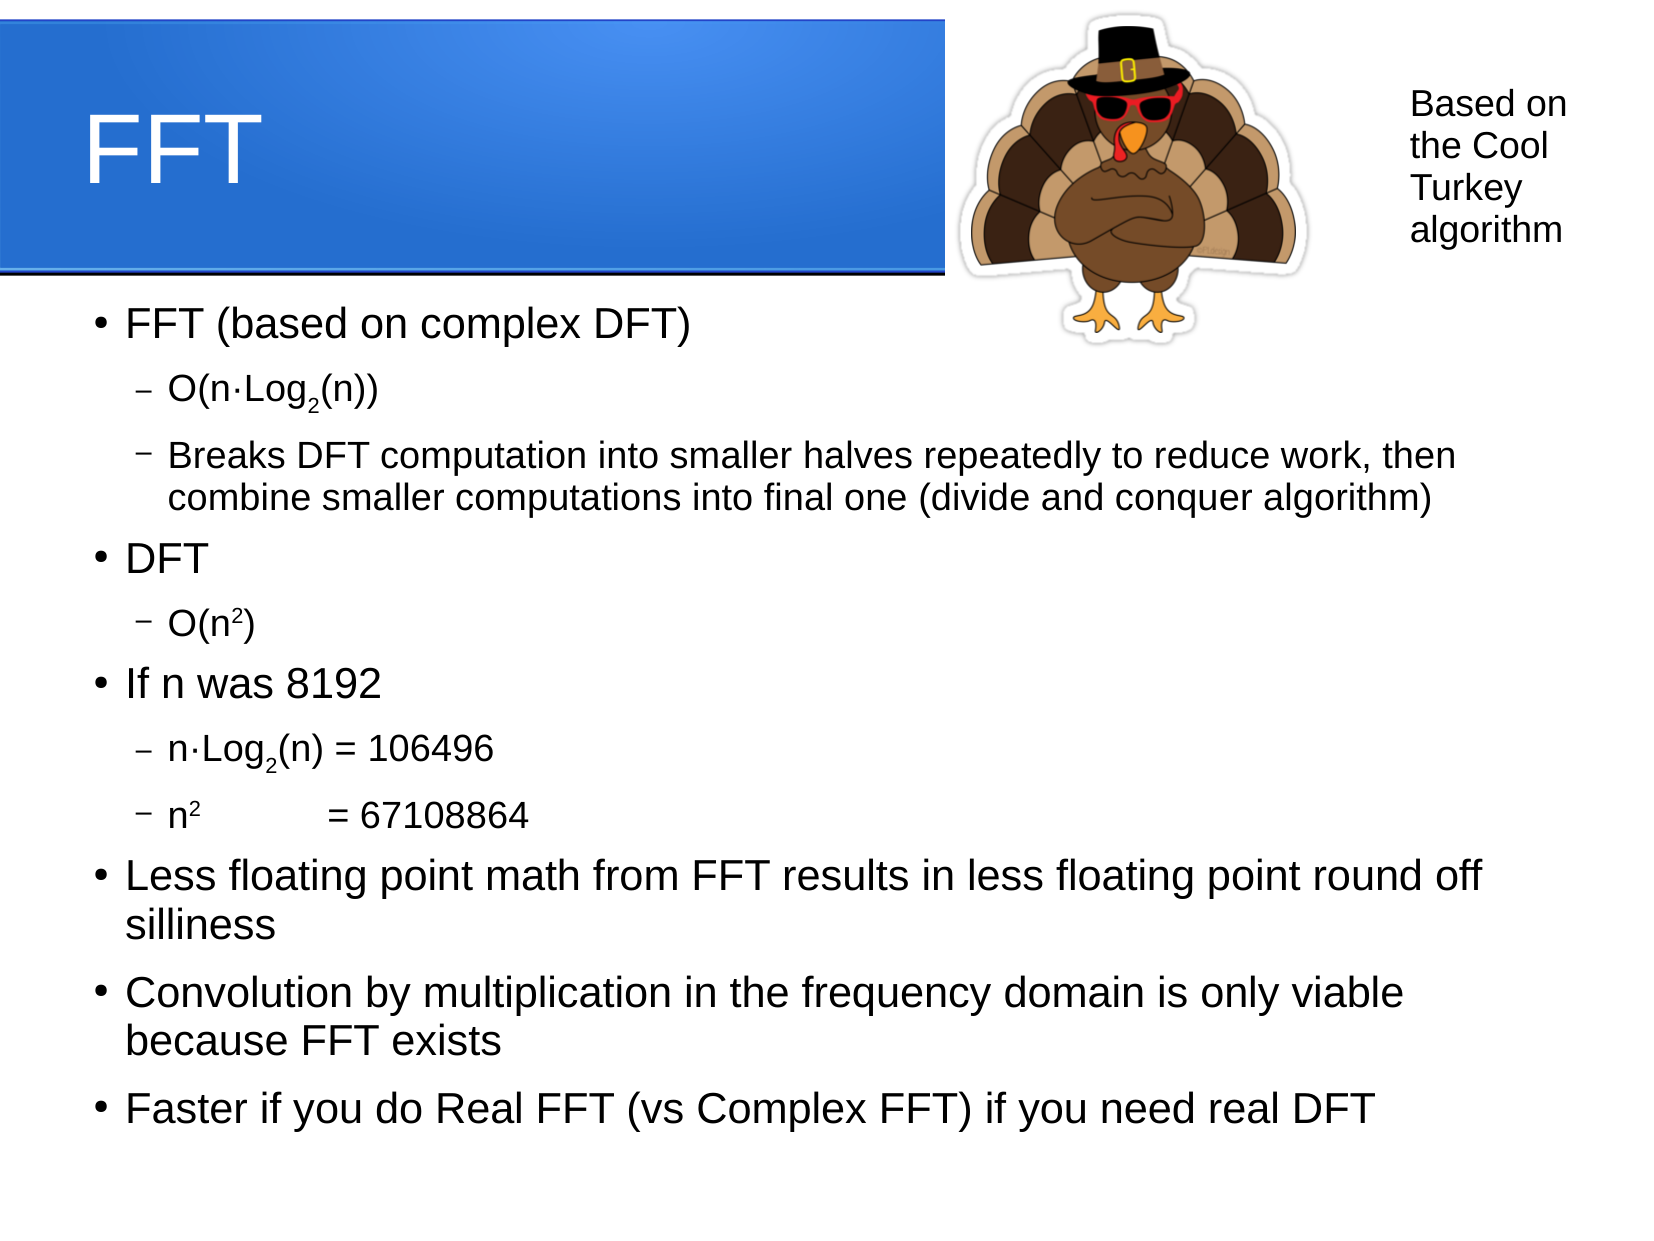

# FFT
Based on the Cool Turkey algorithm
FFT (based on complex DFT)
O(n·Log2(n))
Breaks DFT computation into smaller halves repeatedly to reduce work, then combine smaller computations into final one (divide and conquer algorithm)
DFT
O(n2)
If n was 8192
n·Log2(n) = 106496
n2 = 67108864
Less floating point math from FFT results in less floating point round off silliness
Convolution by multiplication in the frequency domain is only viable because FFT exists
Faster if you do Real FFT (vs Complex FFT) if you need real DFT